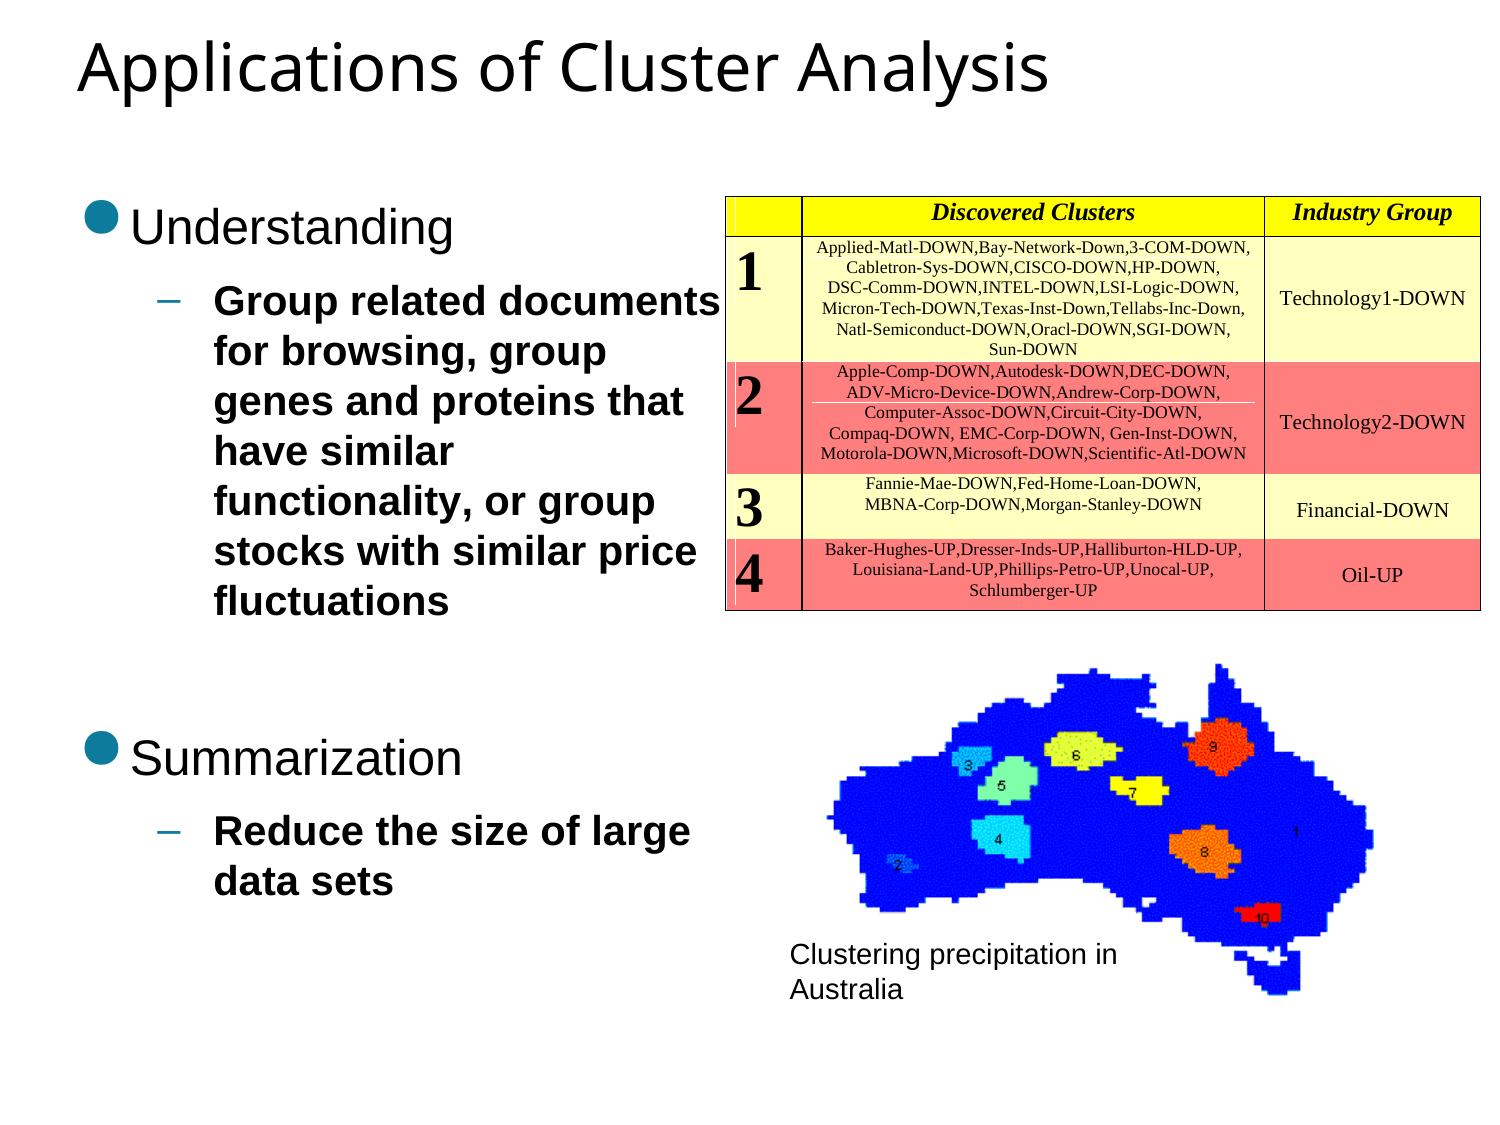

Applications of Cluster Analysis
Understanding
Group related documents for browsing, group genes and proteins that have similar functionality, or group stocks with similar price fluctuations
Summarization
Reduce the size of large data sets
Clustering precipitation in Australia